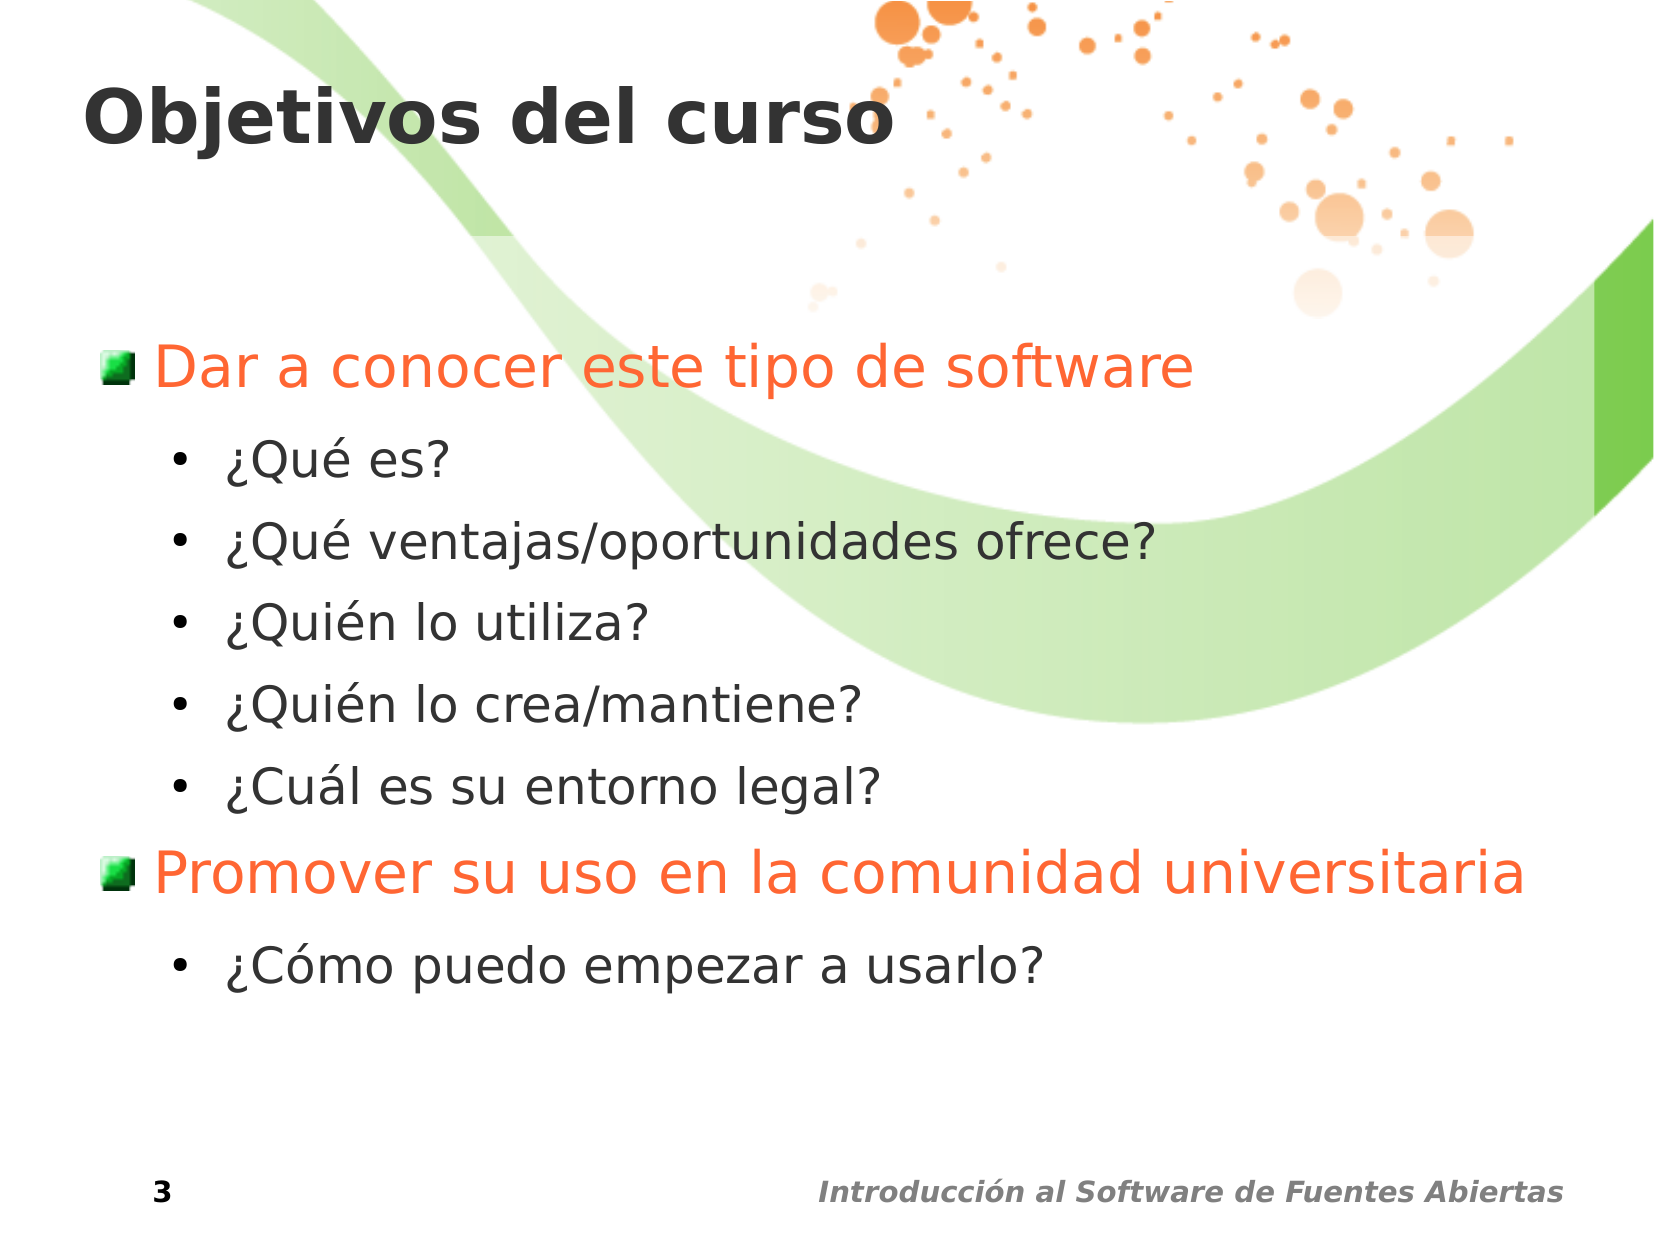

# Objetivos del curso
Dar a conocer este tipo de software
¿Qué es?
¿Qué ventajas/oportunidades ofrece?
¿Quién lo utiliza?
¿Quién lo crea/mantiene?
¿Cuál es su entorno legal?
Promover su uso en la comunidad universitaria
¿Cómo puedo empezar a usarlo?